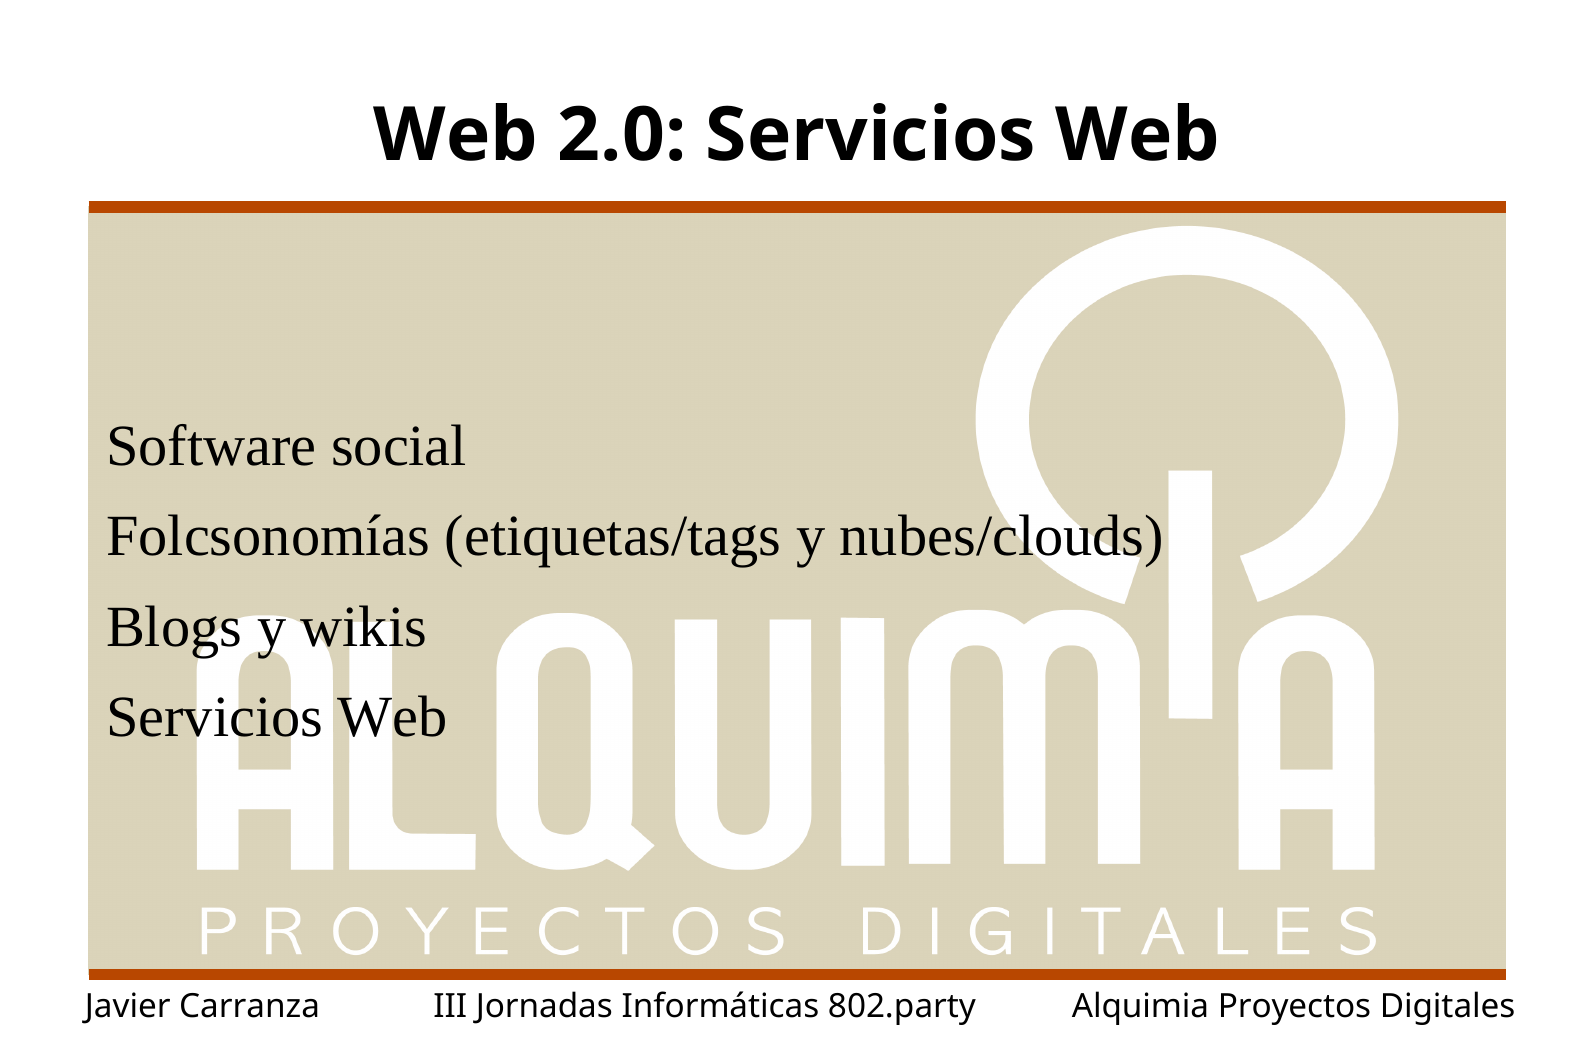

# Web 2.0: Servicios Web
Software social
Folcsonomías (etiquetas/tags y nubes/clouds)
Blogs y wikis
Servicios Web
 Javier Carranza III Jornadas Informáticas 802.party Alquimia Proyectos Digitales